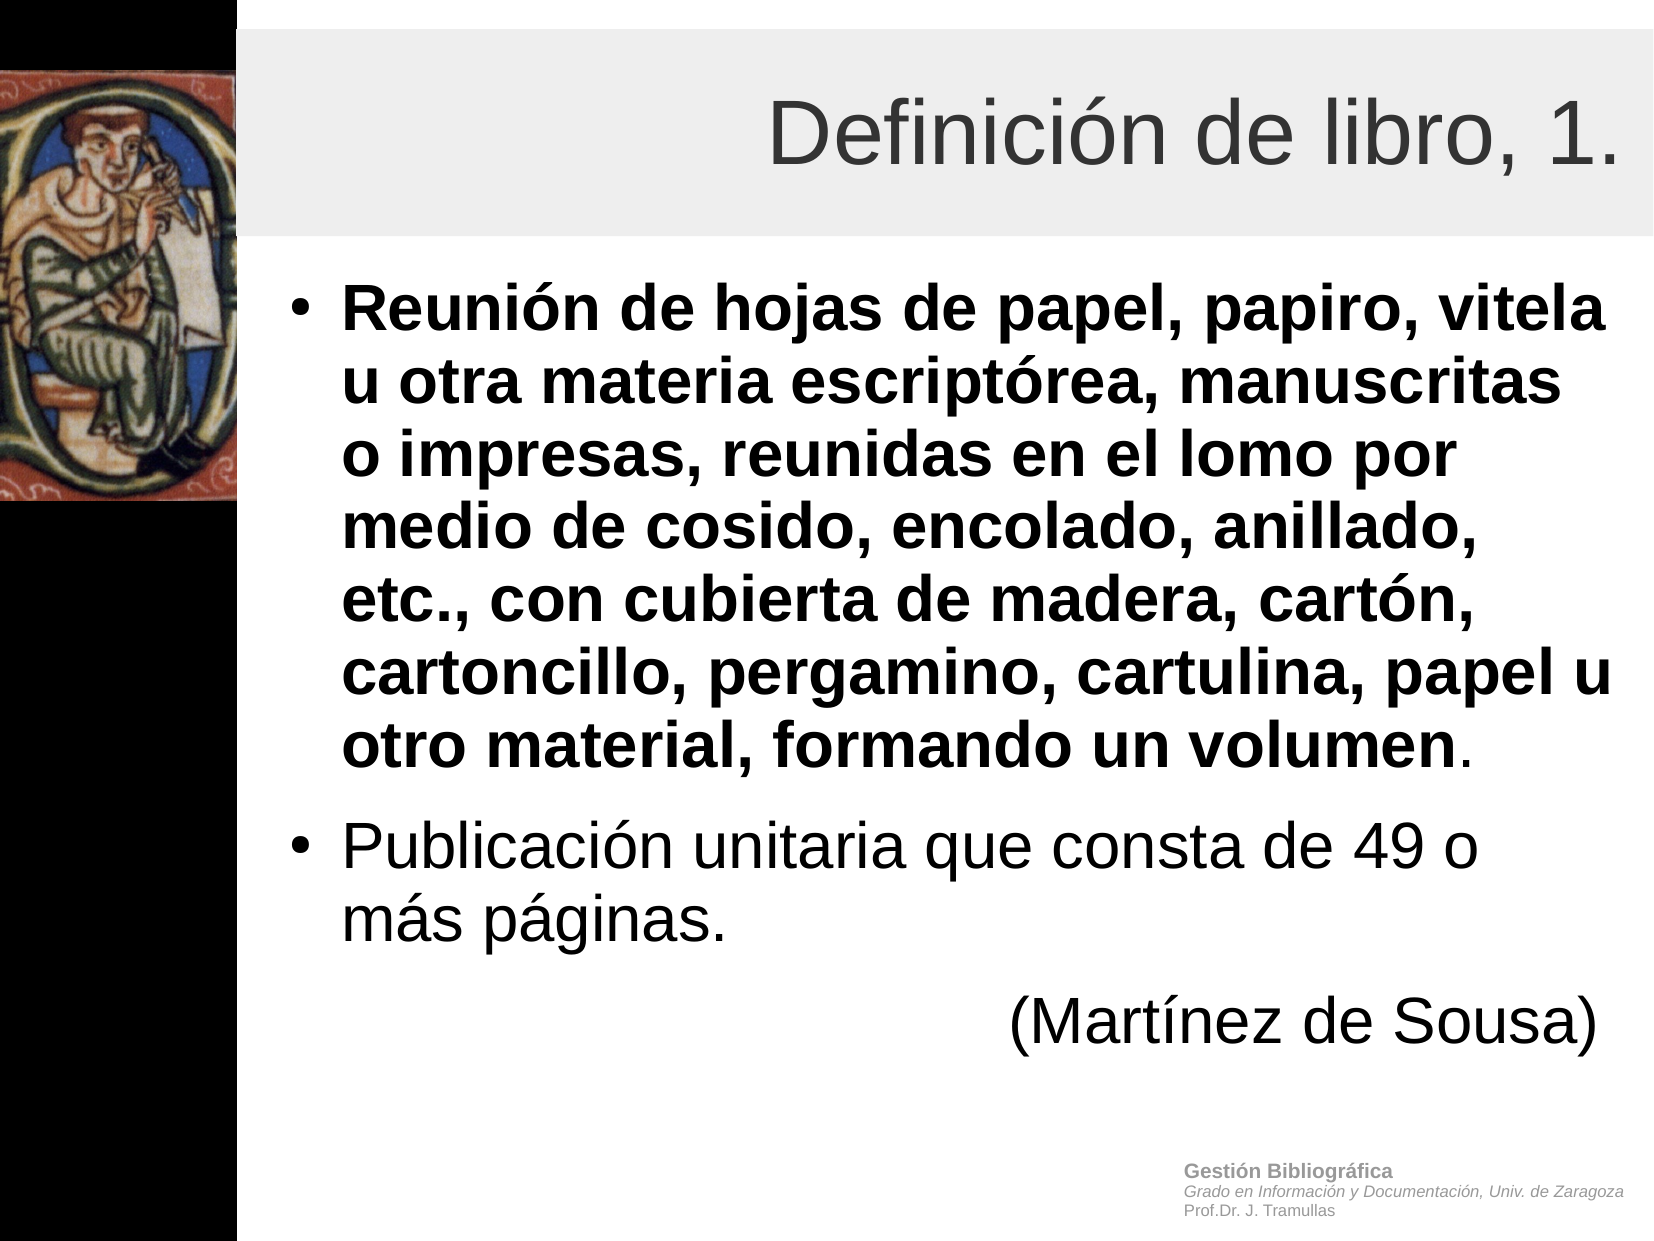

# Definición de libro, 1.
Reunión de hojas de papel, papiro, vitela u otra materia escriptórea, manuscritas o impresas, reunidas en el lomo por medio de cosido, encolado, anillado, etc., con cubierta de madera, cartón, cartoncillo, pergamino, cartulina, papel u otro material, formando un volumen.
Publicación unitaria que consta de 49 o más páginas.
(Martínez de Sousa)